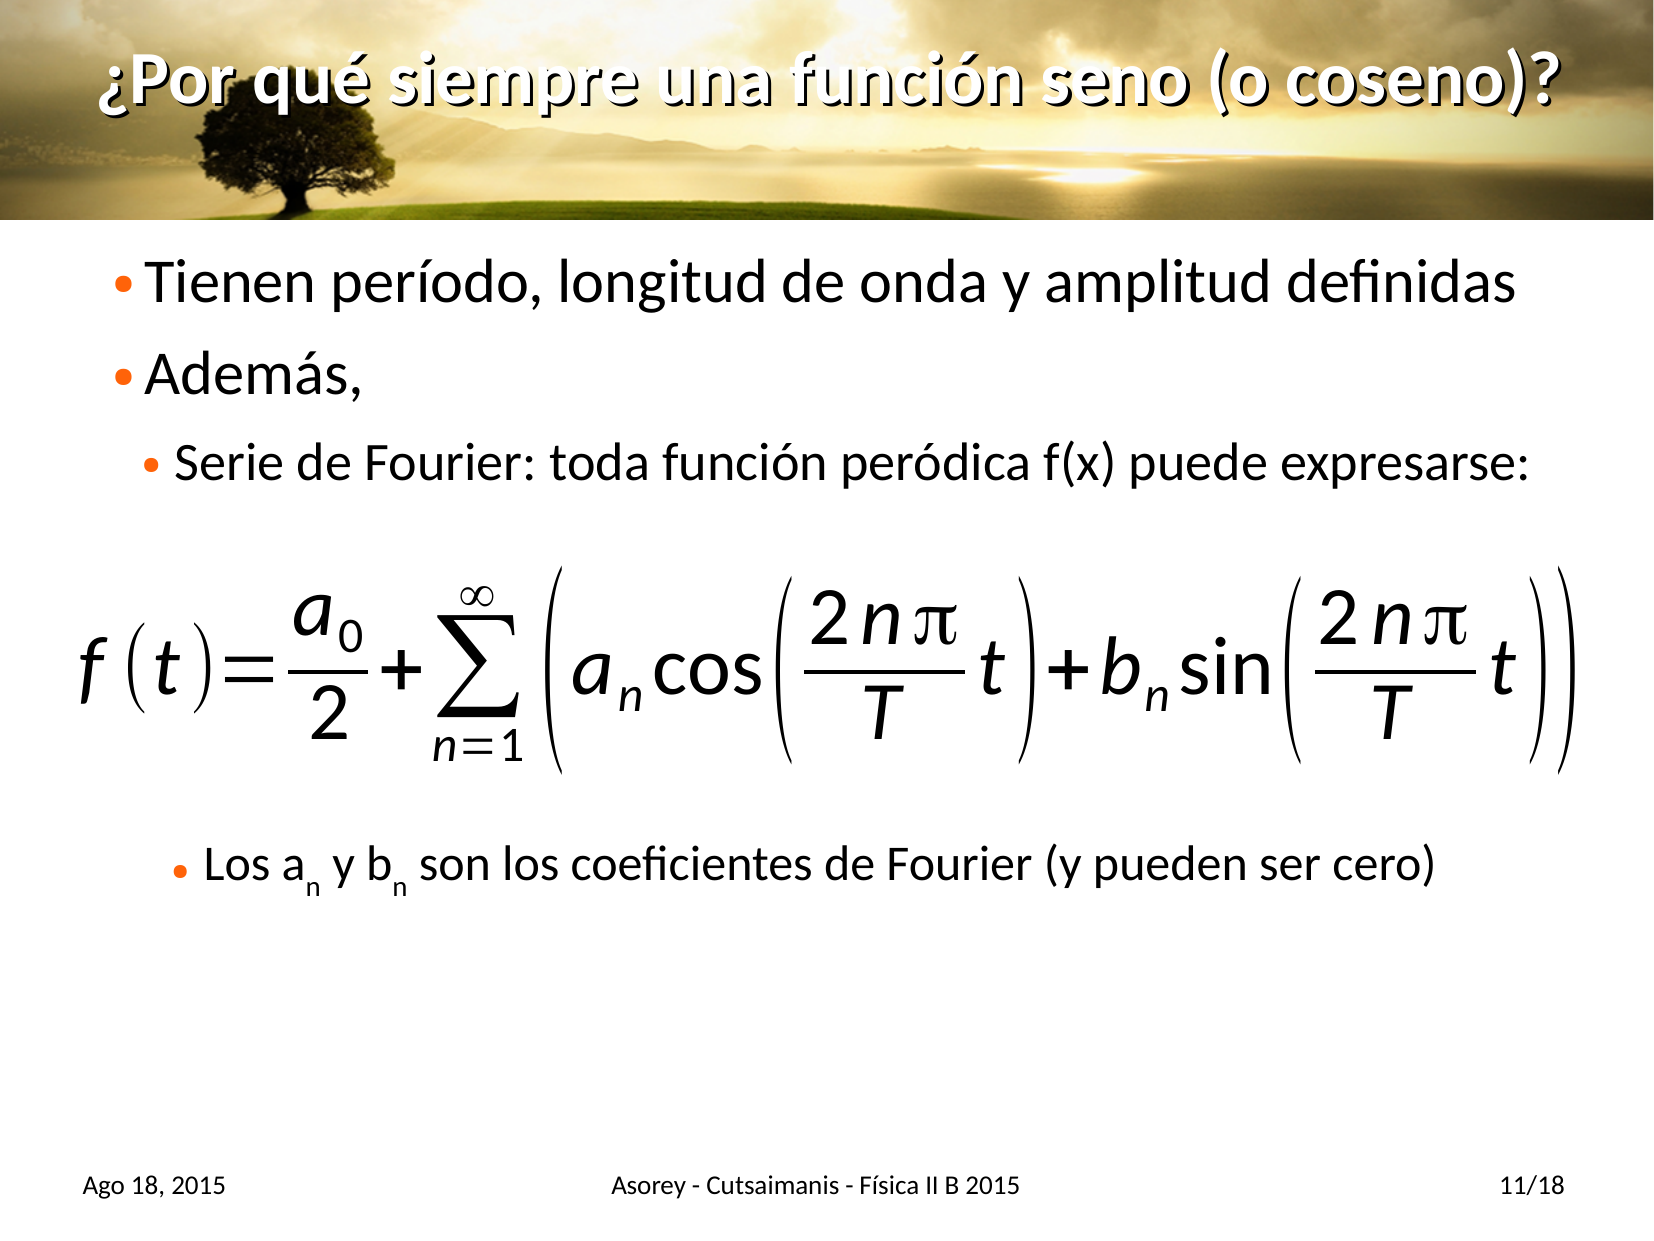

# ¿Por qué siempre una función seno (o coseno)?
Tienen período, longitud de onda y amplitud definidas
Además,
Serie de Fourier: toda función peródica f(x) puede expresarse:
Los an y bn son los coeficientes de Fourier (y pueden ser cero)
Ago 18, 2015
Asorey - Cutsaimanis - Física II B 2015
11